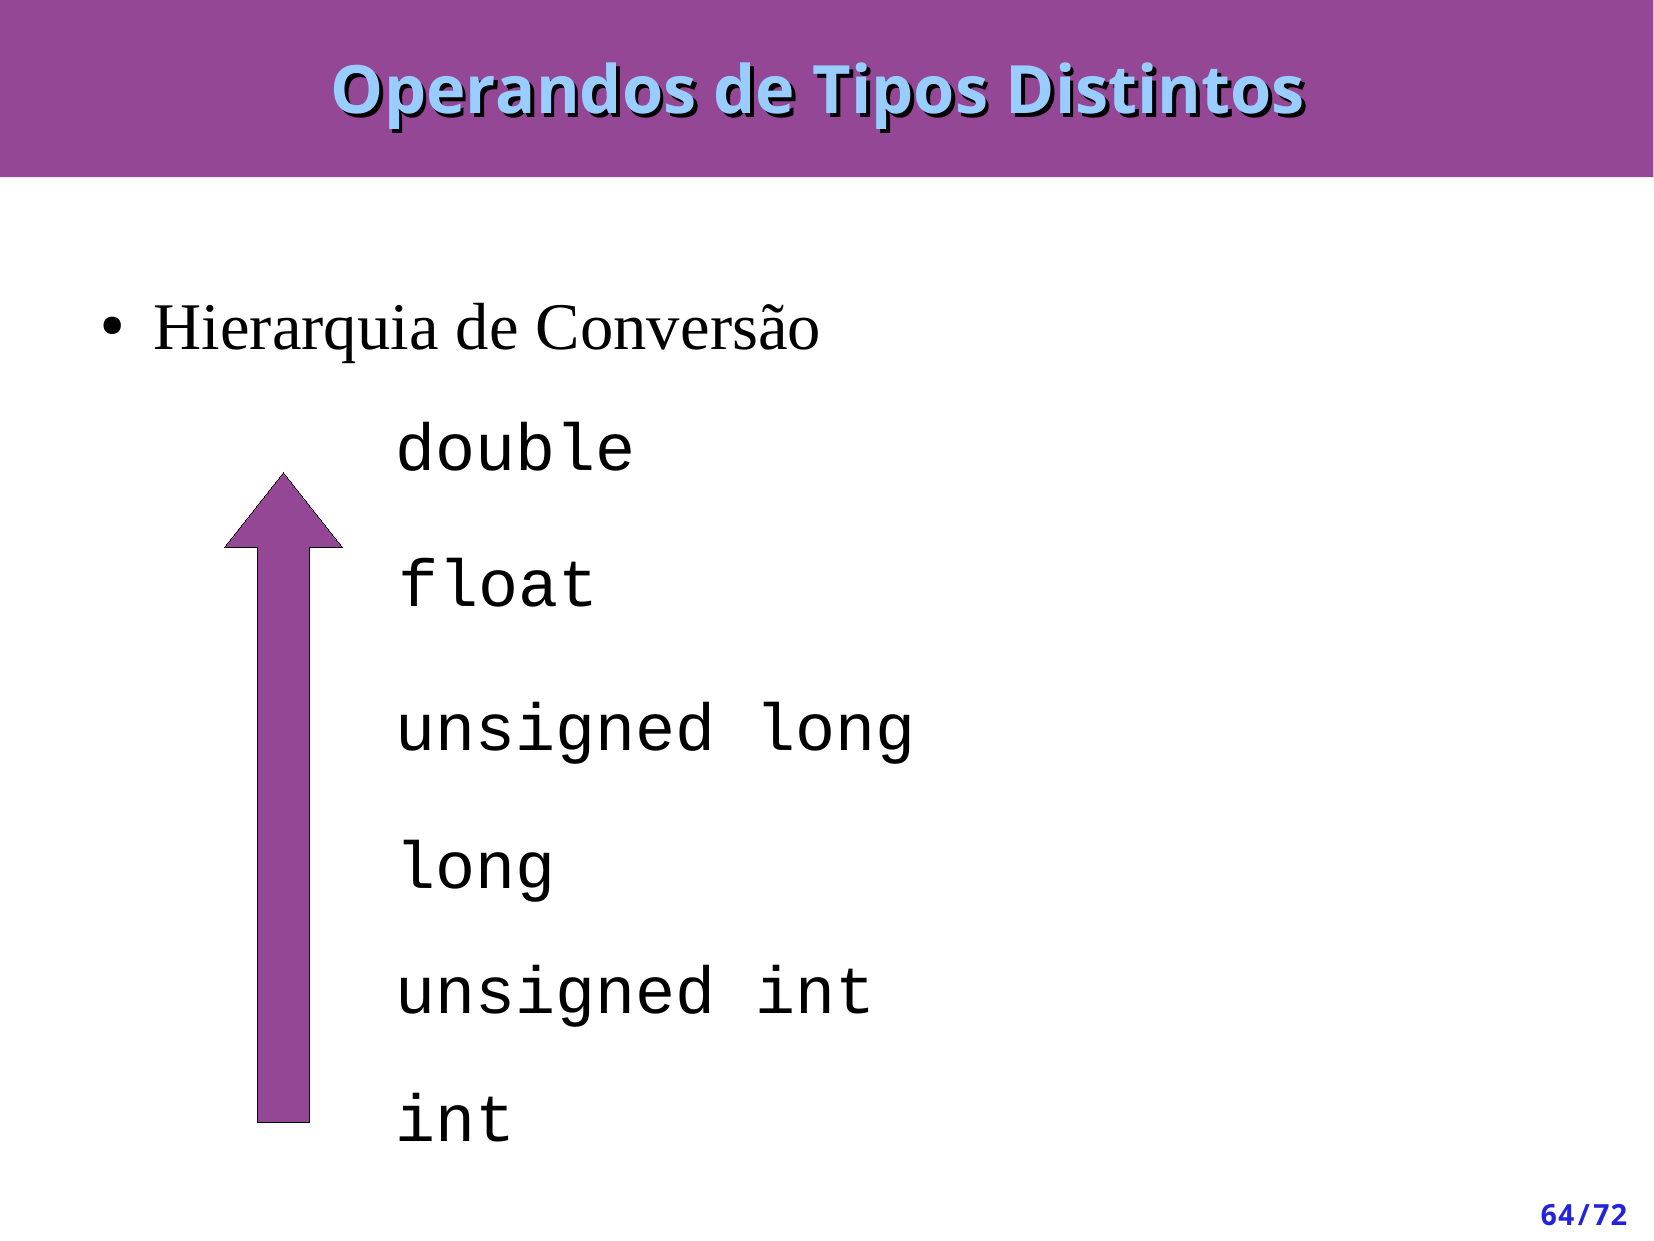

# Operandos de Tipos Distintos
Hierarquia de Conversão
double
float
unsigned long
long
unsigned int
int
64